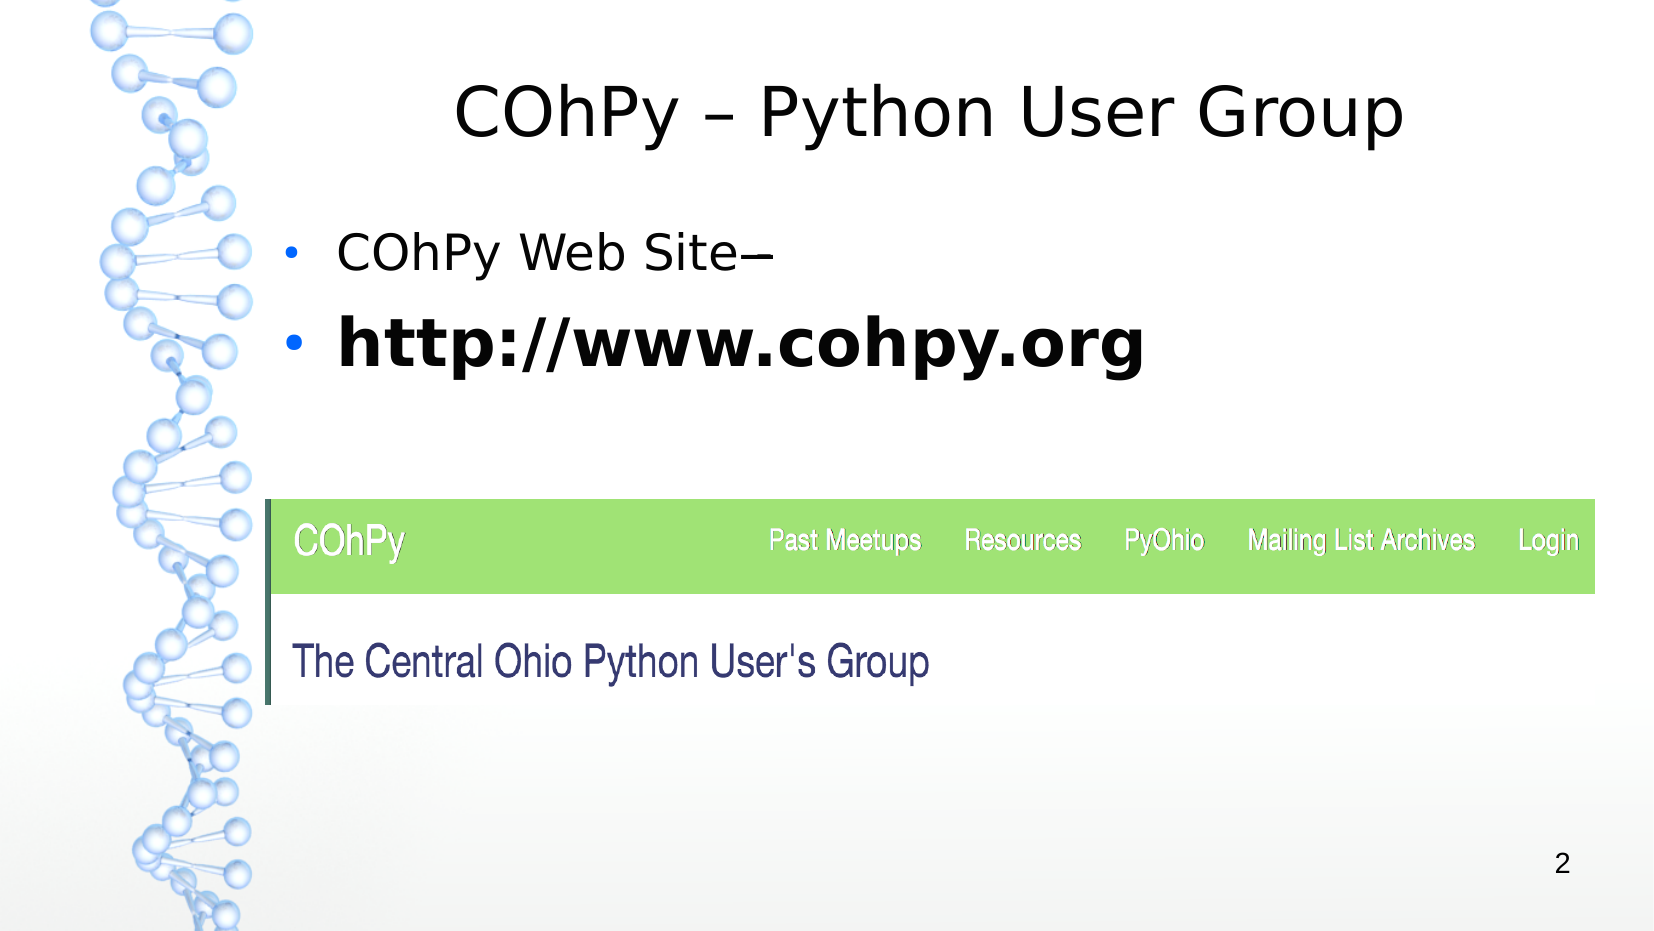

# COhPy – Python User Group
COhPy Web Site -̶̶
http://www.cohpy.org
2